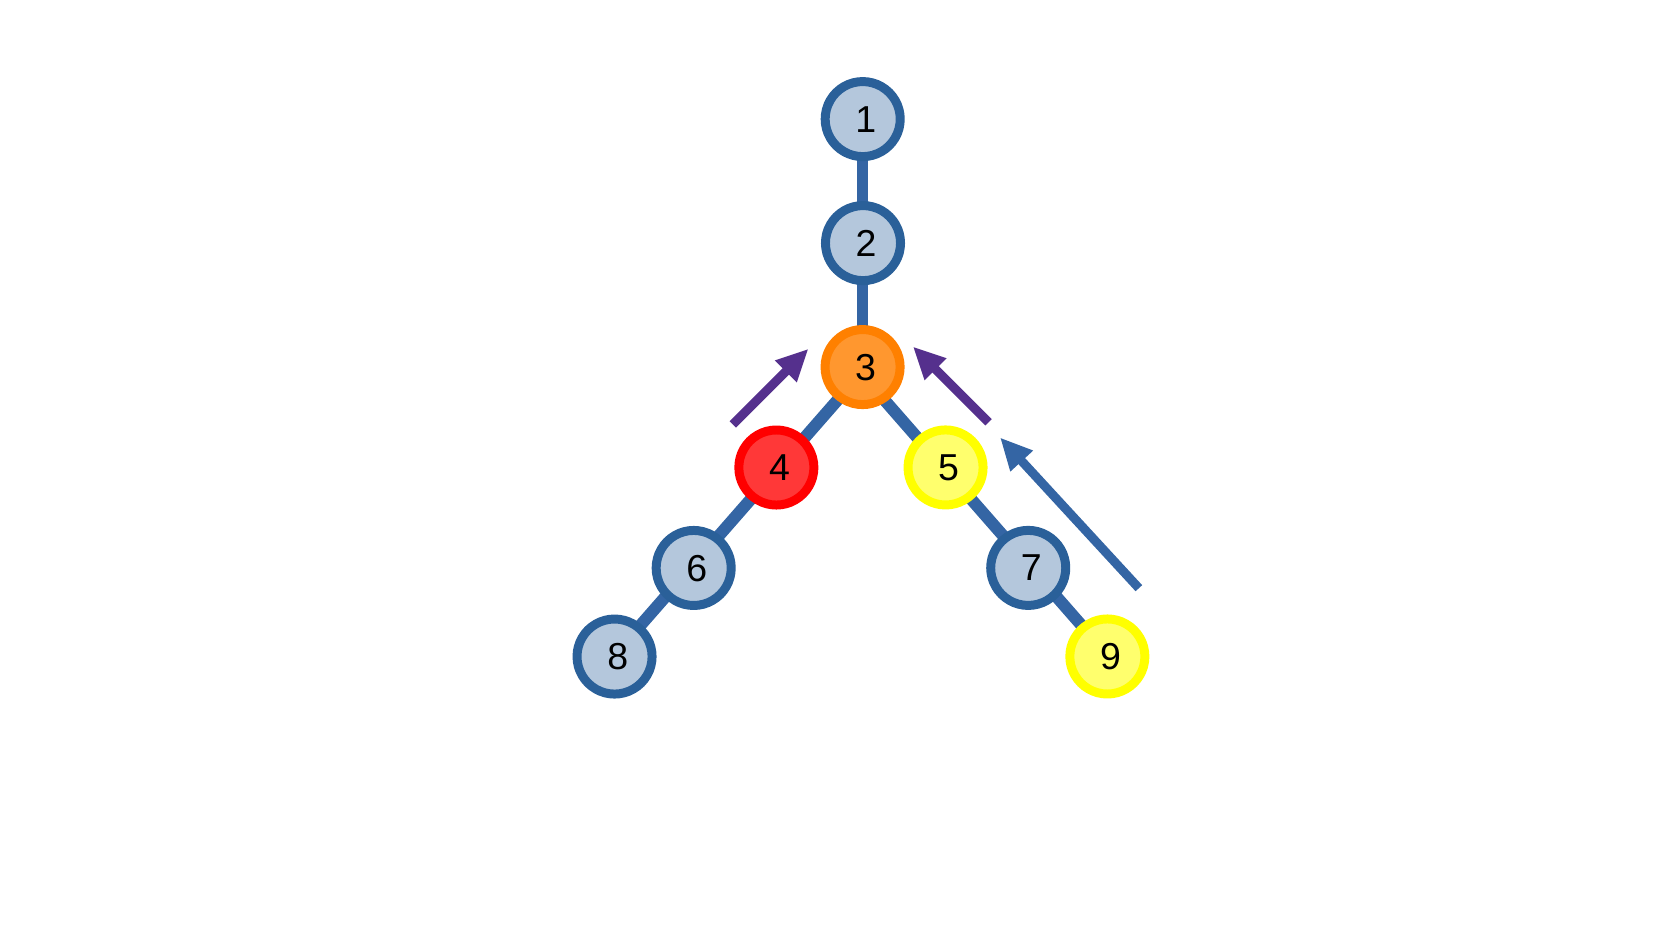

1
2
3
5
4
7
6
9
8